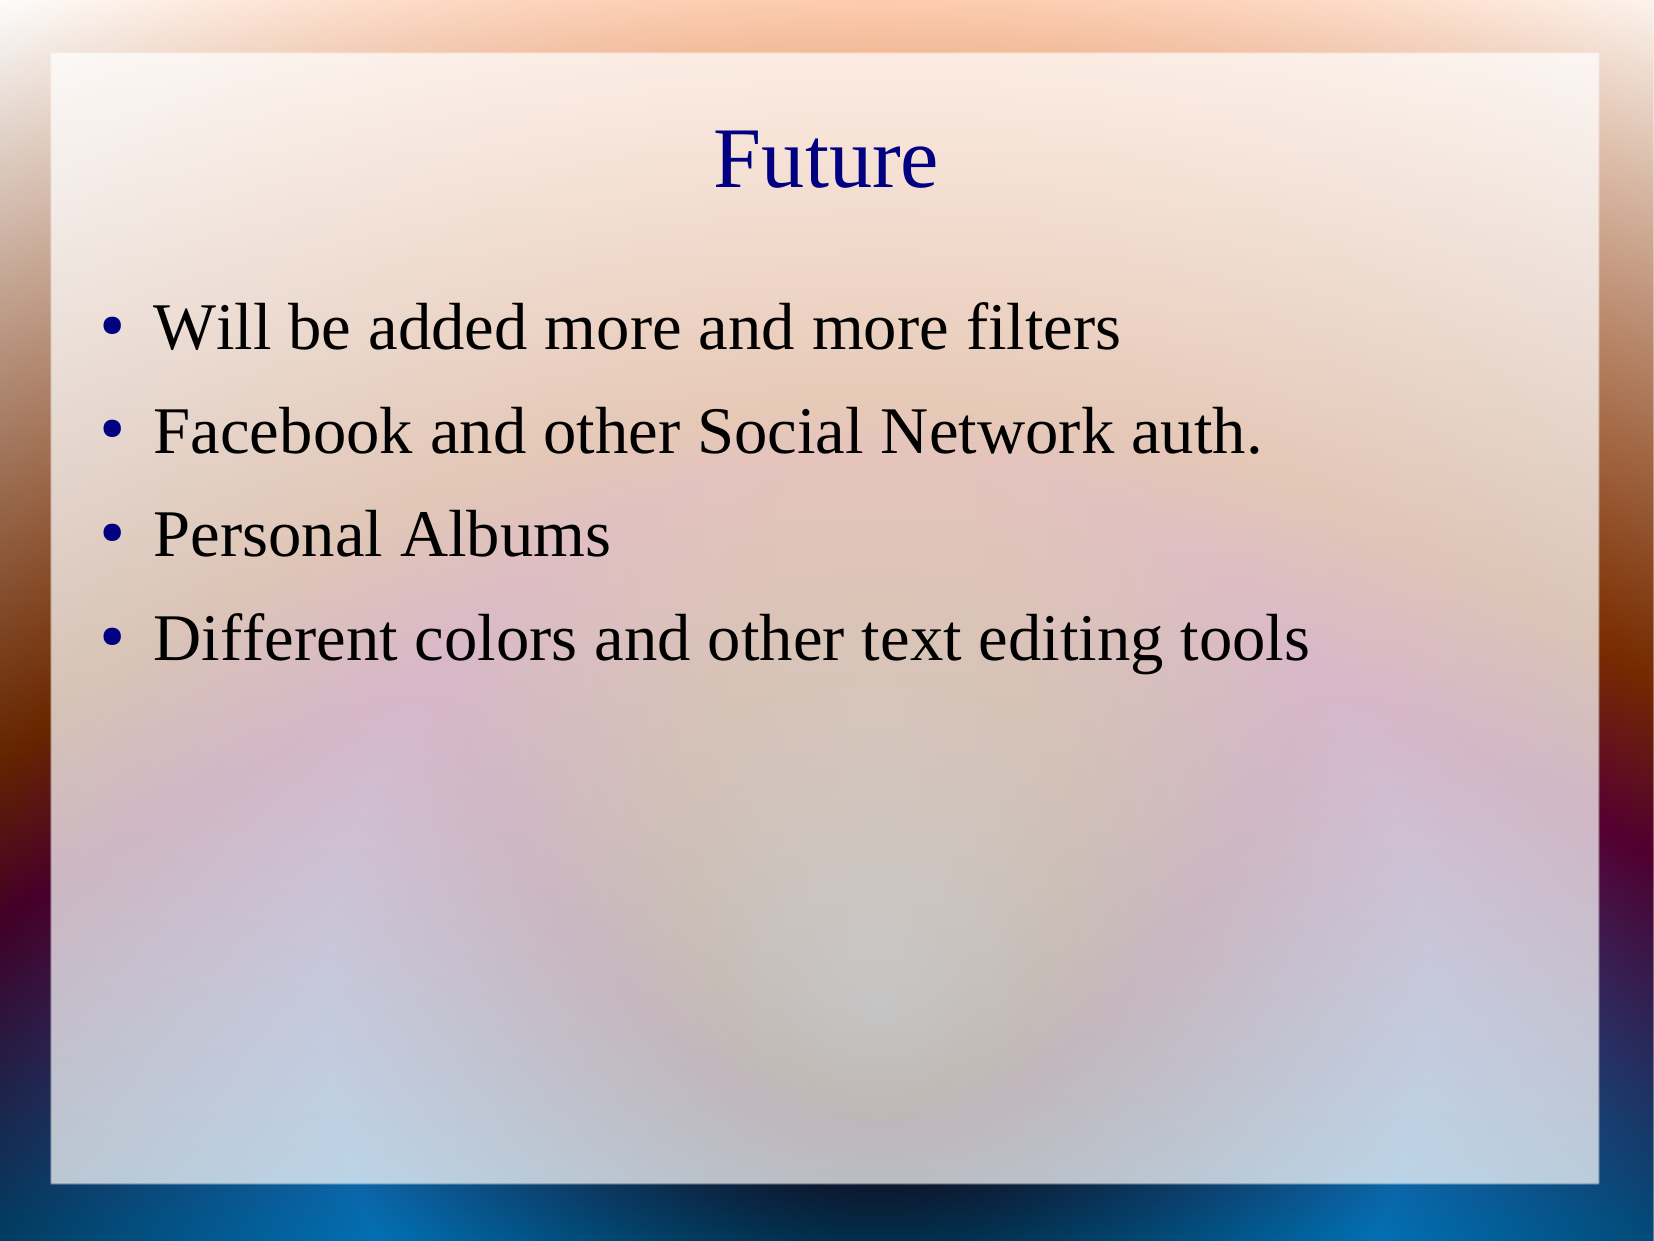

# Future
Will be added more and more filters
Facebook and other Social Network auth.
Personal Albums
Different colors and other text editing tools